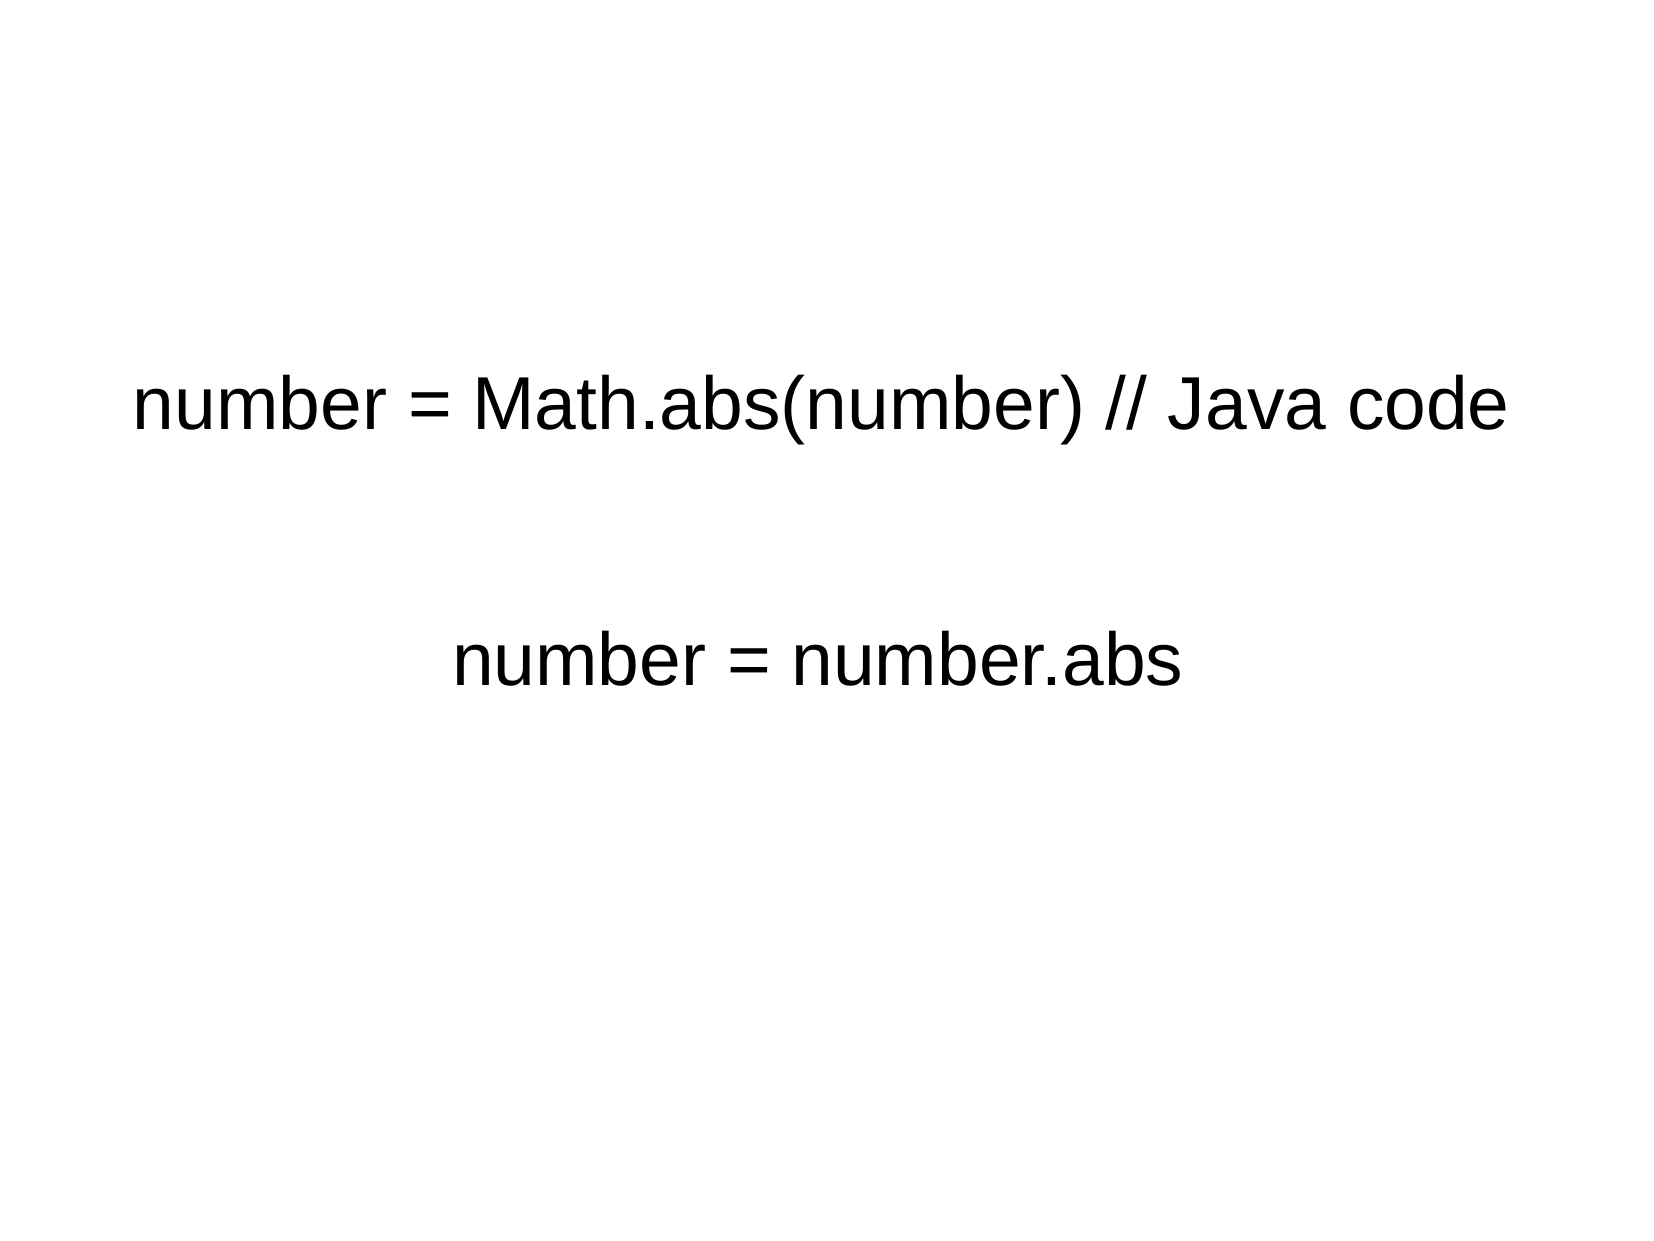

number = Math.abs(number) // Java code
number = number.abs